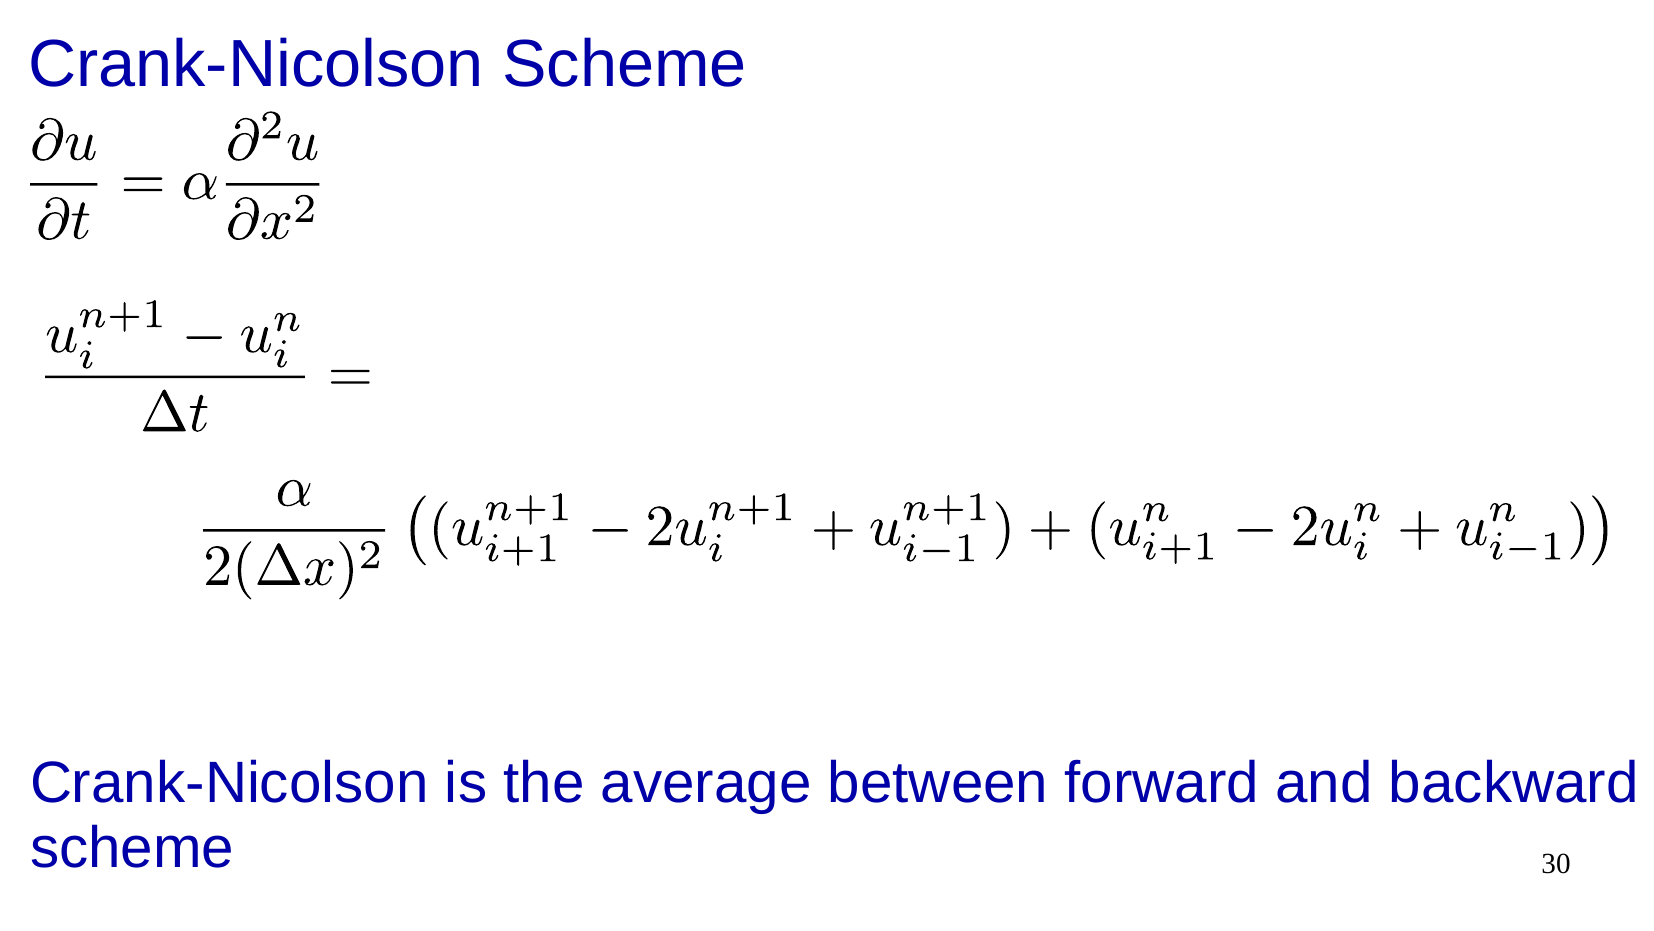

# Crank-Nicolson Scheme
Crank-Nicolson is the average between forward and backward scheme
30